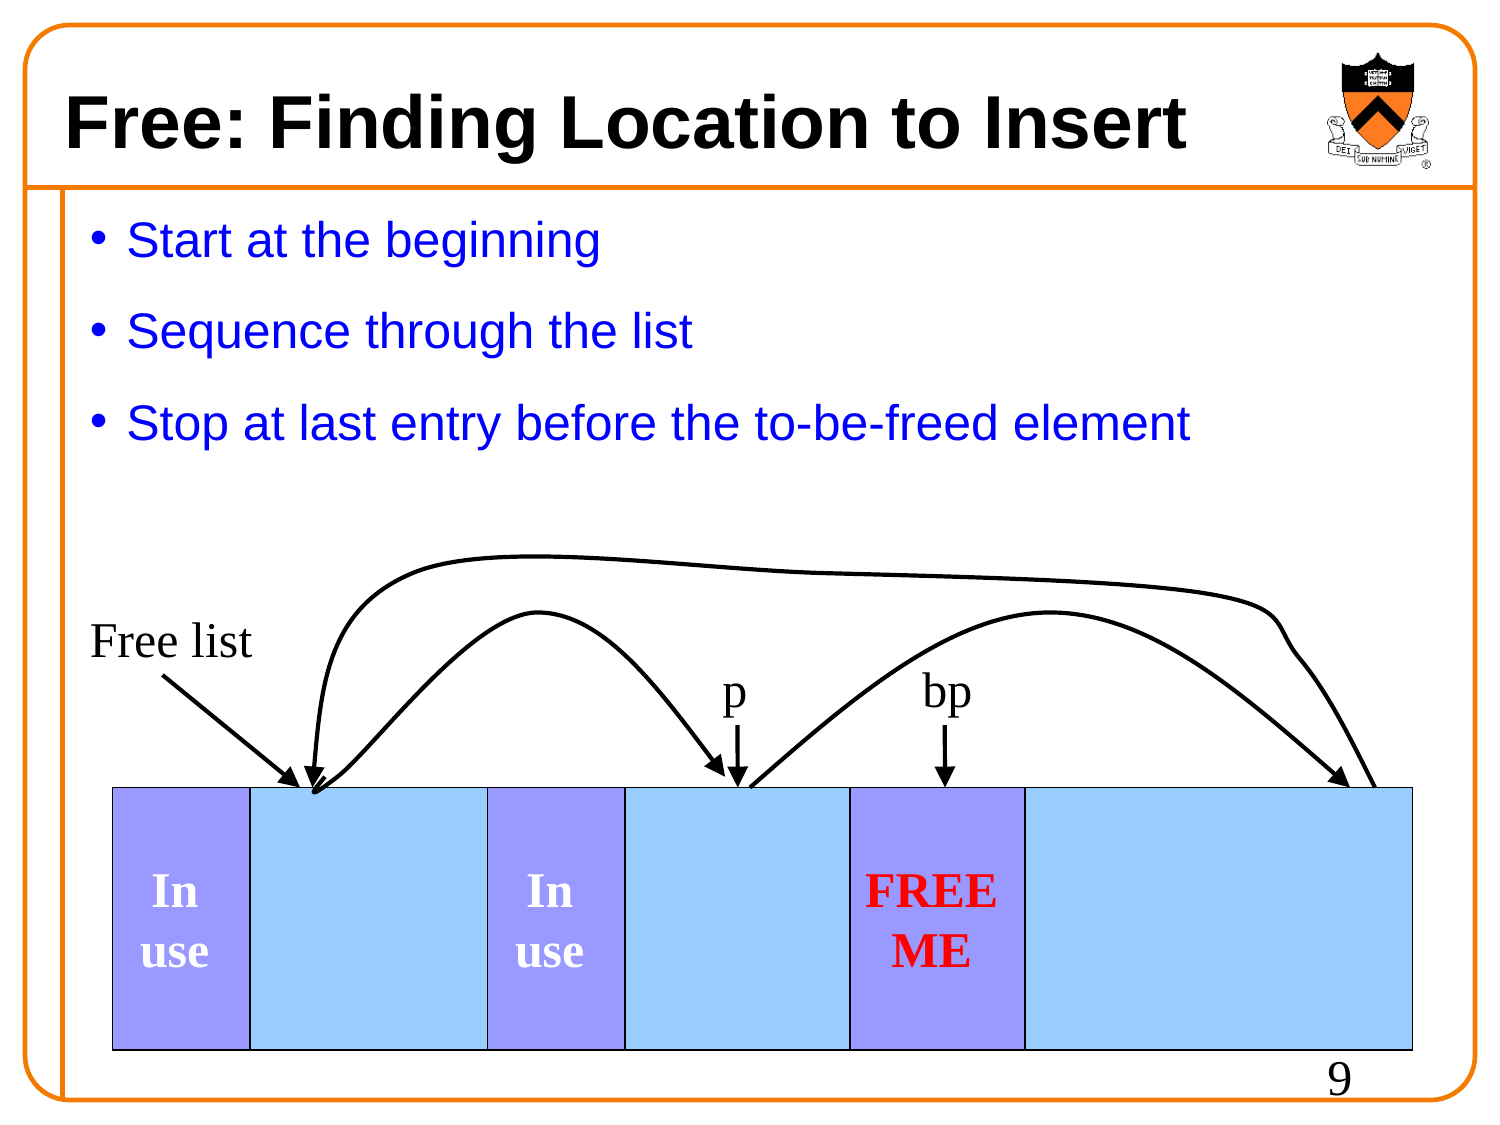

# Free: Finding Location to Insert
Start at the beginning
Sequence through the list
Stop at last entry before the to-be-freed element
Free list
p
bp
In
use
In
use
FREE
ME
9